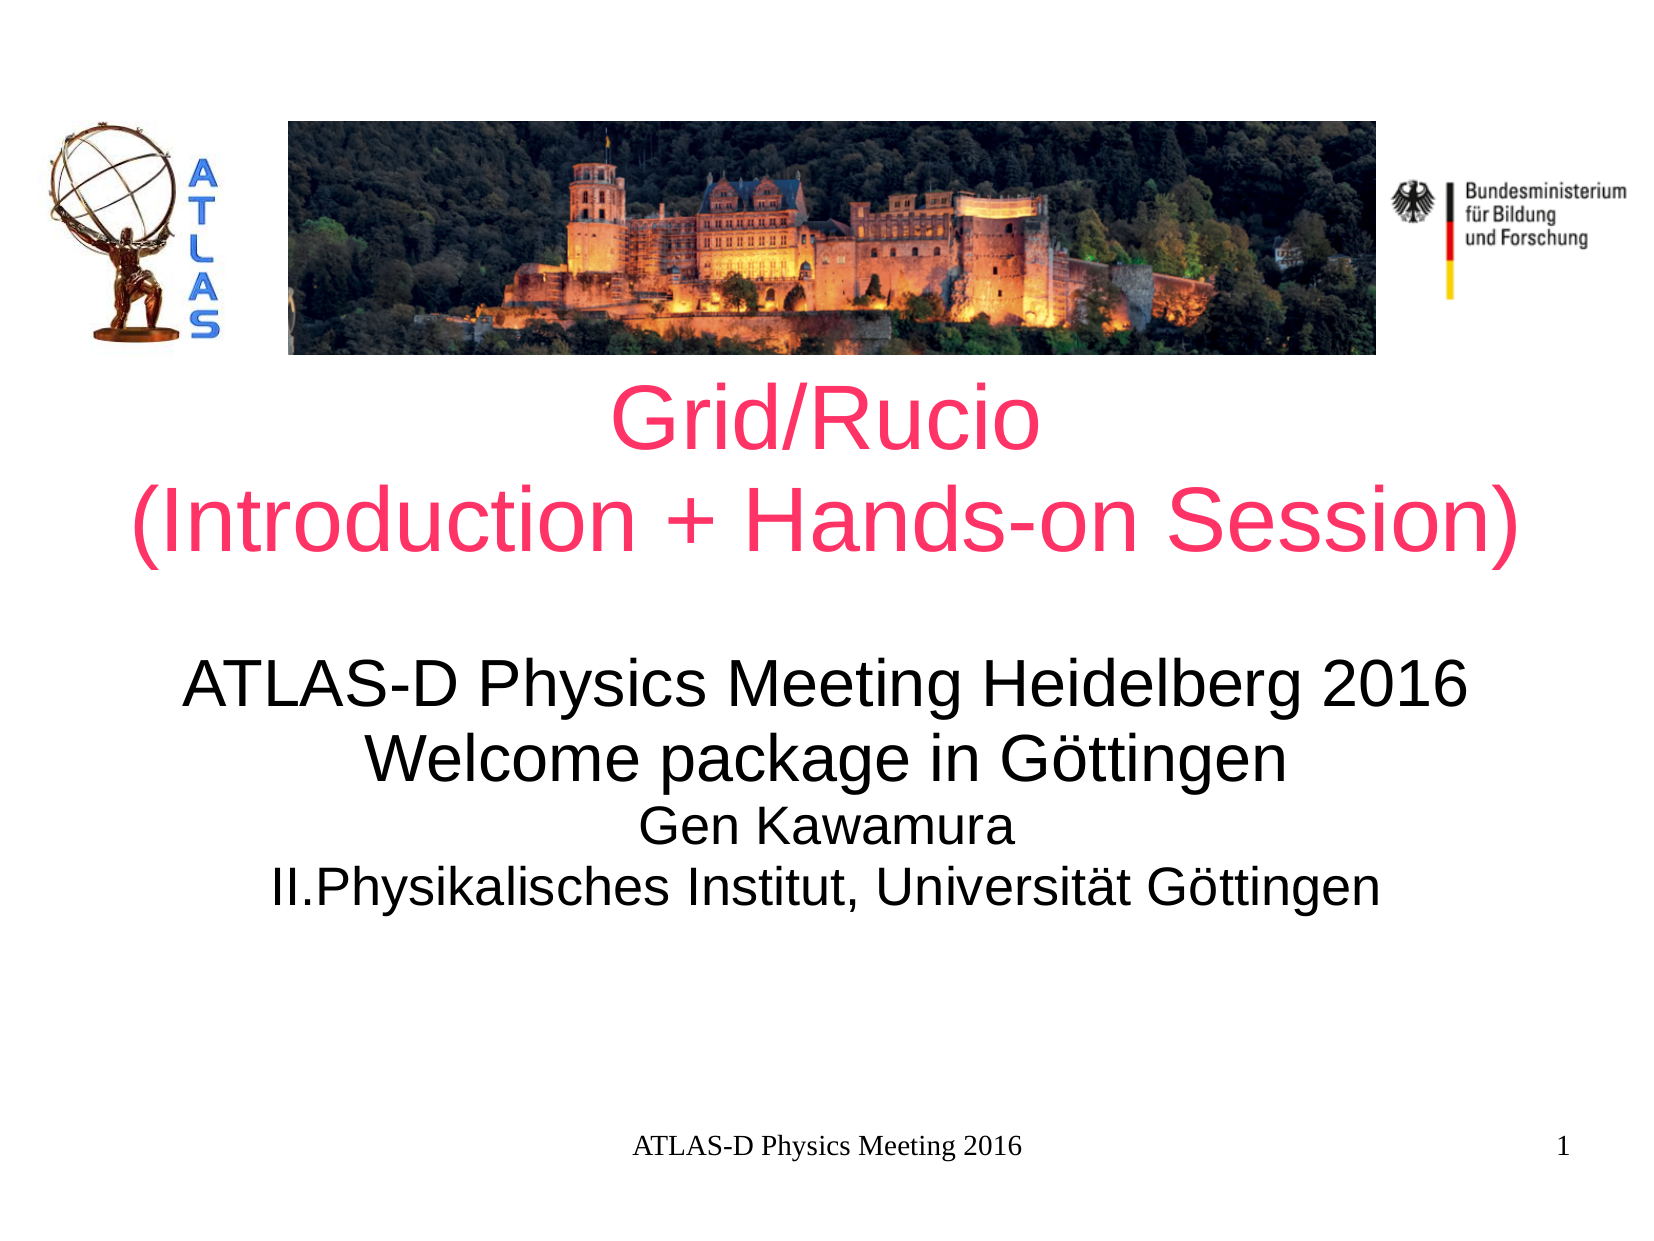

# Grid/Rucio
(Introduction + Hands-on Session)
ATLAS-D Physics Meeting Heidelberg 2016
Welcome package in Göttingen
Gen Kawamura
II.Physikalisches Institut, Universität Göttingen
ATLAS-D Physics Meeting 2016
1